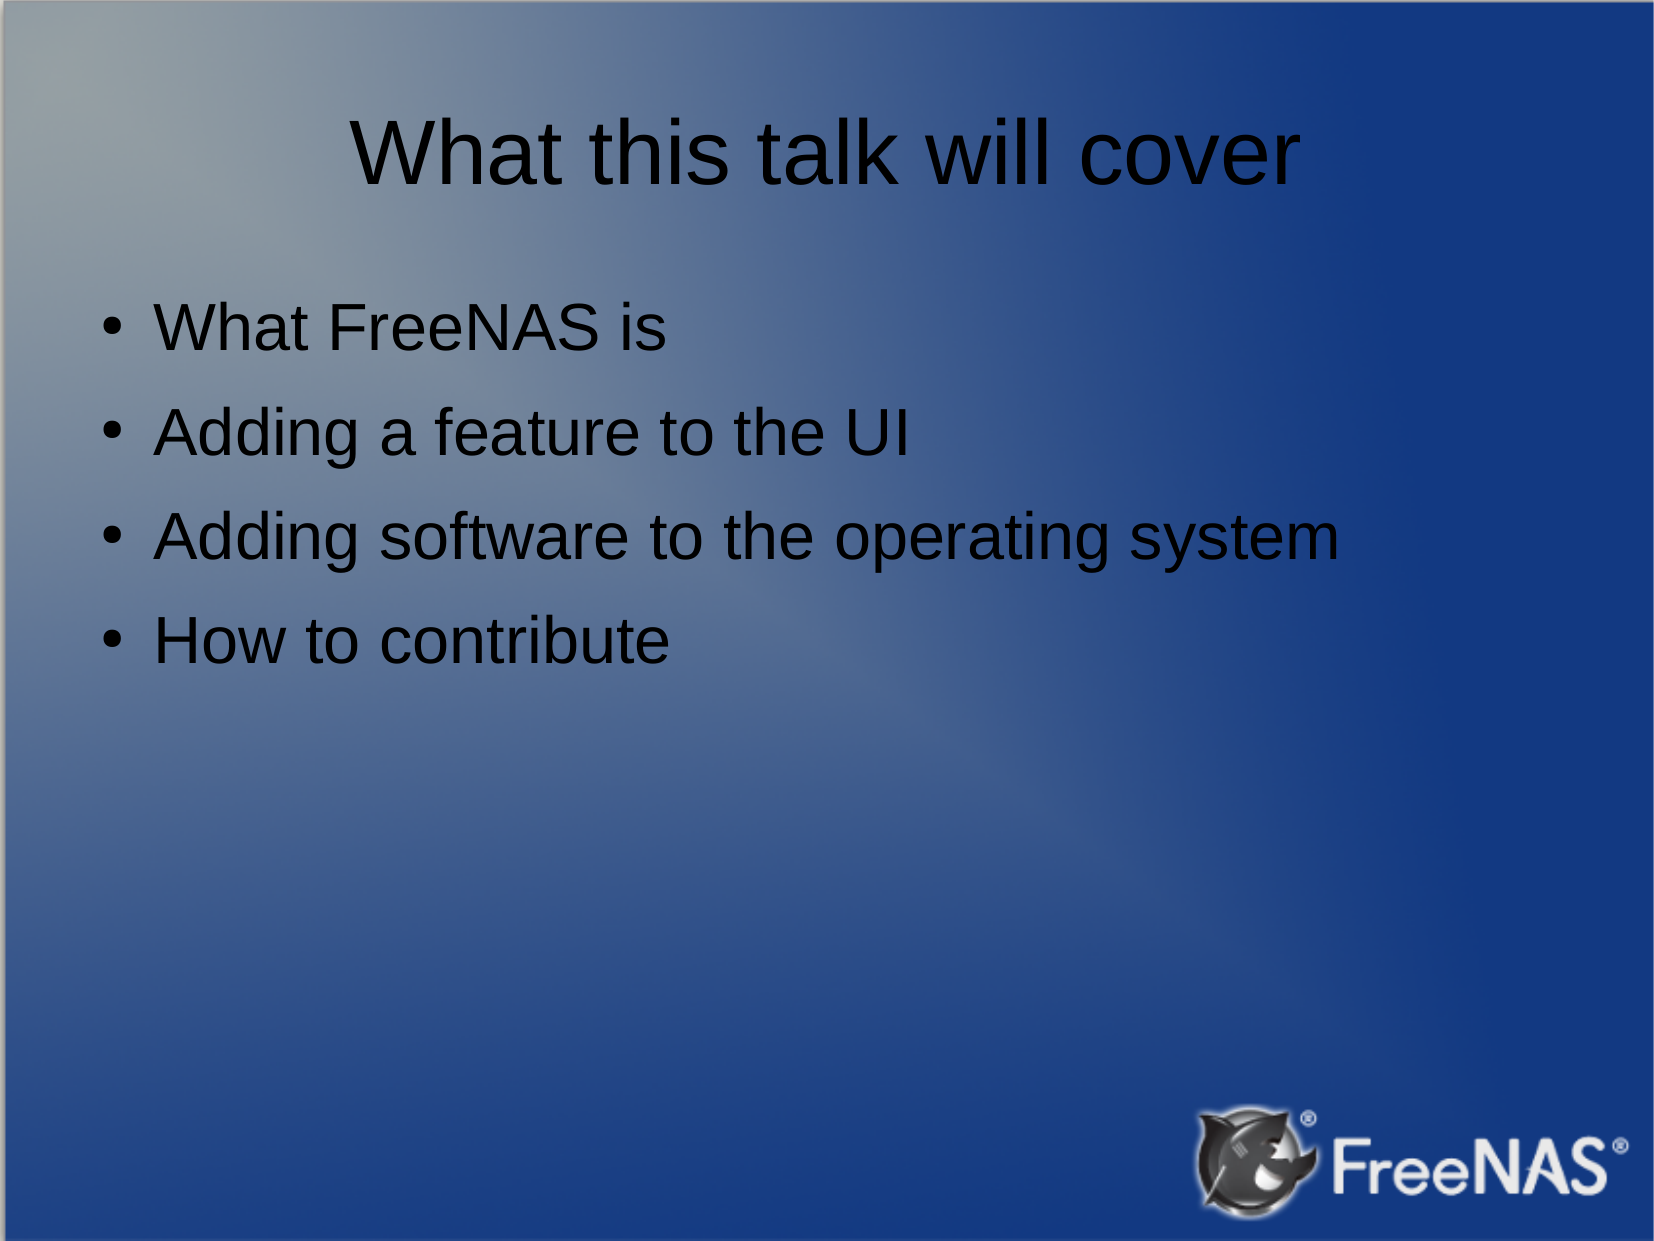

# What this talk will cover
What FreeNAS is
Adding a feature to the UI
Adding software to the operating system
How to contribute